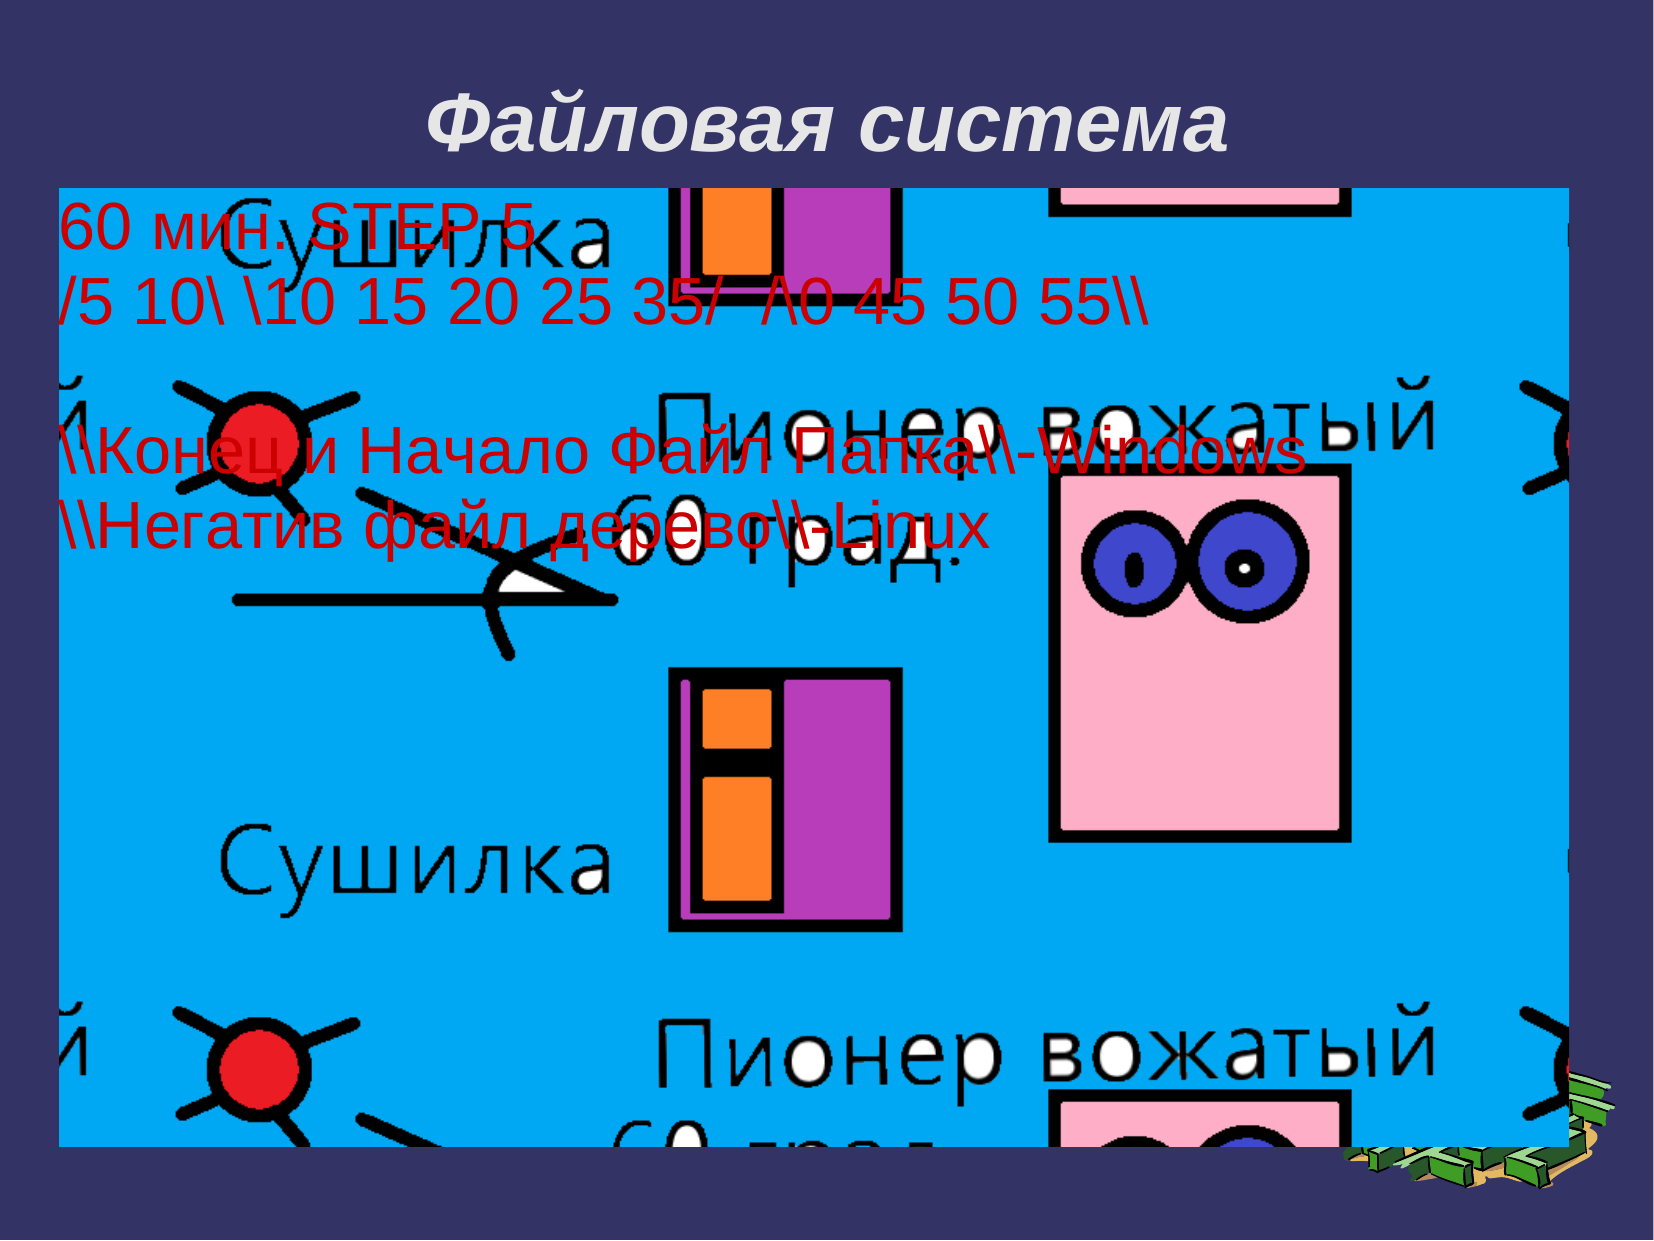

# Файловая система
60 мин. STEP 5
/5 10\ \10 15 20 25 35/ /\0 45 50 55\\
\\Конец и Начало Файл Папка\\-Windows
\\Негатив файл дерево\\-Linux